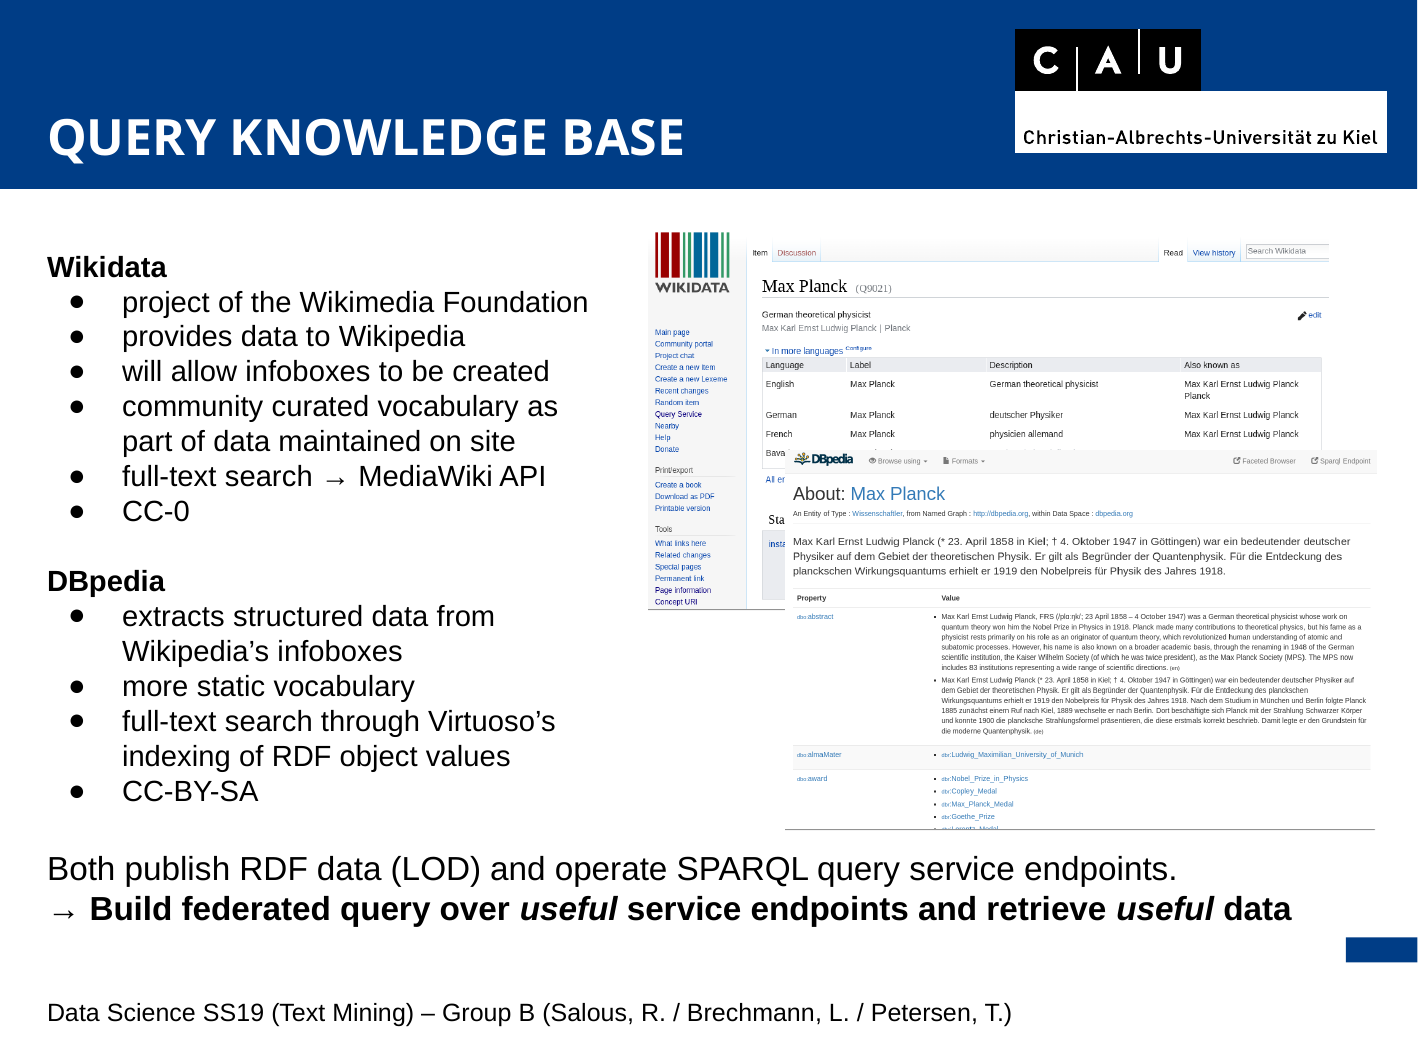

QUERY KNOWLEDGE BASE
Wikidata
project of the Wikimedia Foundation
provides data to Wikipedia
will allow infoboxes to be created
community curated vocabulary as
part of data maintained on site
full-text search → MediaWiki API
CC-0
DBpedia
extracts structured data from
Wikipedia’s infoboxes
more static vocabulary
full-text search through Virtuoso’s
indexing of RDF object values
CC-BY-SA
Both publish RDF data (LOD) and operate SPARQL query service endpoints.
→ Build federated query over useful service endpoints and retrieve useful data
Data Science SS19 (Text Mining) – Group B (Salous, R. / Brechmann, L. / Petersen, T.)